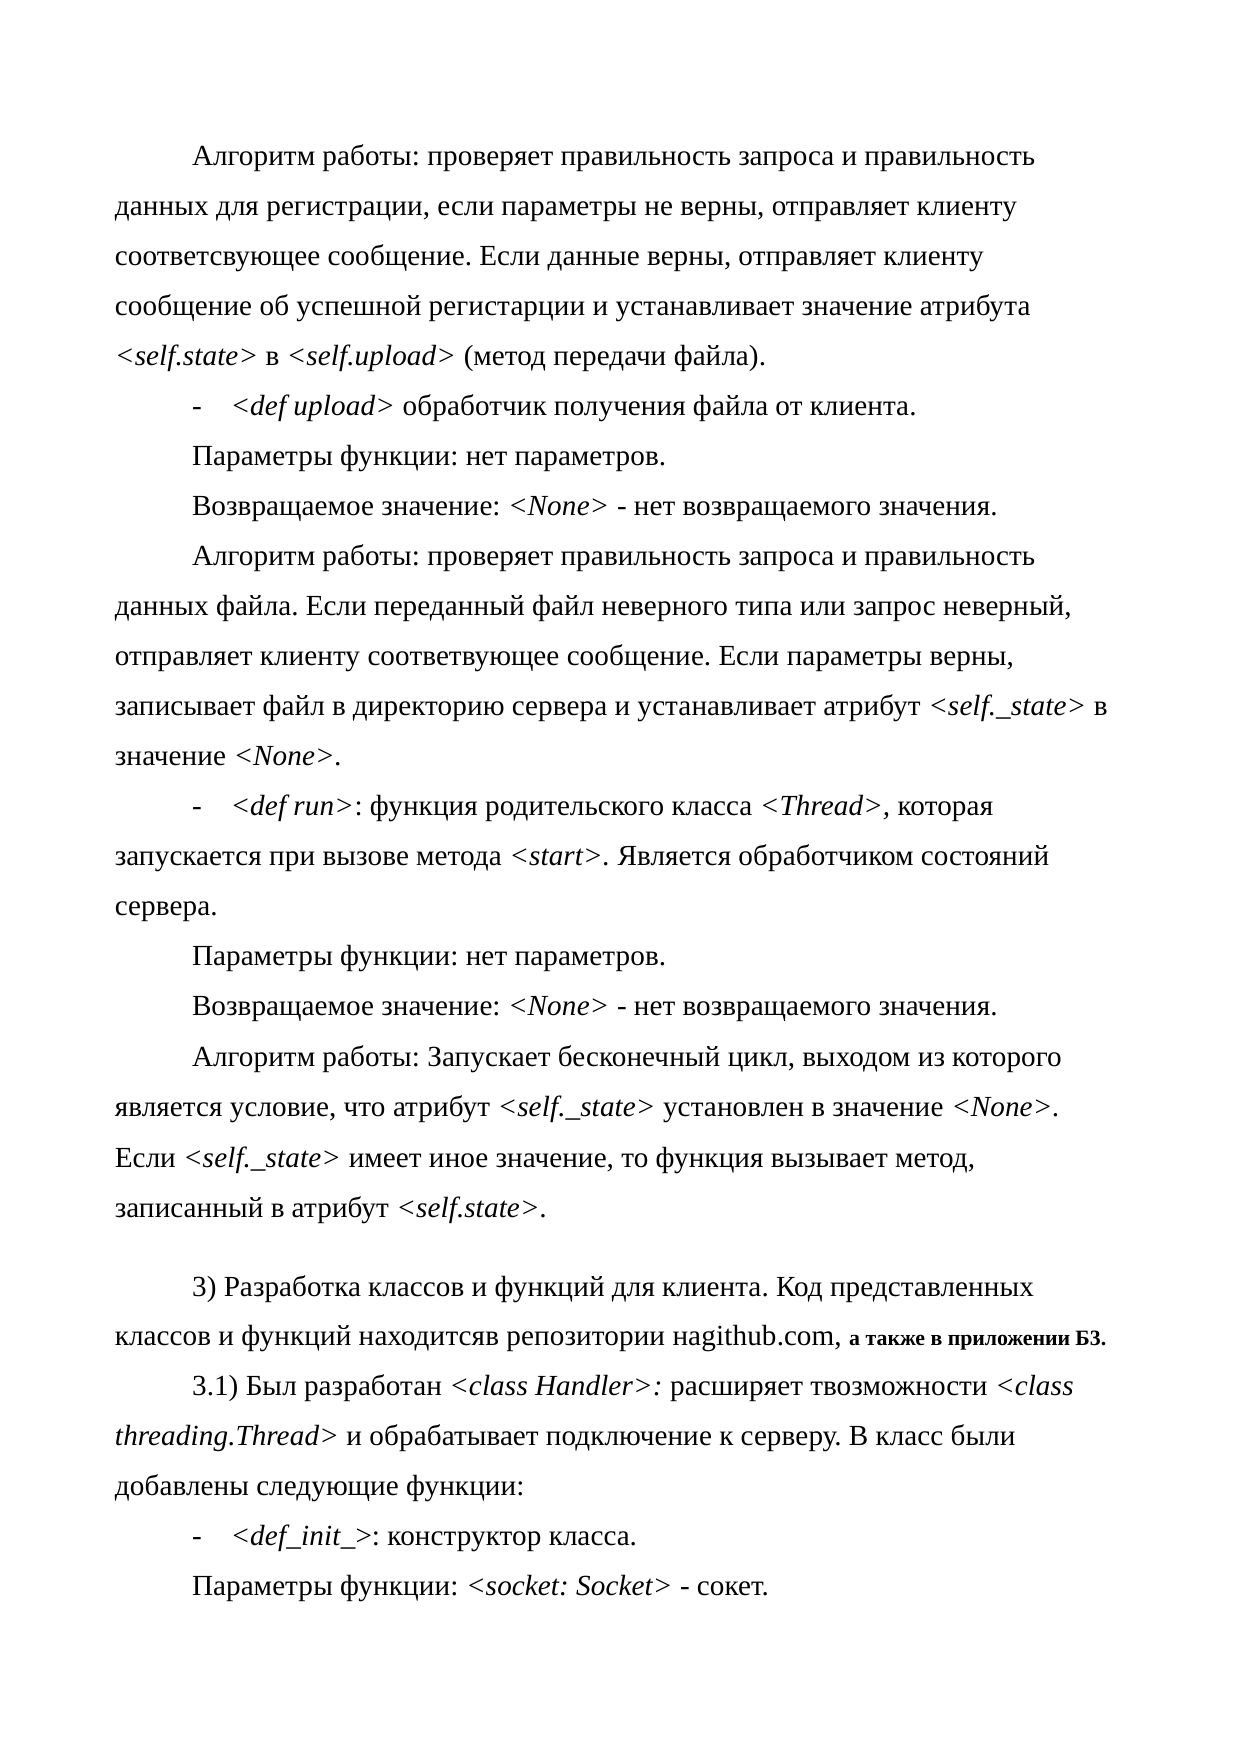

Алгоритм работы: проверяет правильность запроса и правильность данных для регистрации, если параметры не верны, отправляет клиенту соответсвующее сообщение. Если данные верны, отправляет клиенту сообщение об успешной регистарции и устанавливает значение атрибута <self.state> в <self.upload> (метод передачи файла).
- <def upload> обработчик получения файла от клиента.
Параметры функции: нет параметров.
Возвращаемое значение: <None> - нет возвращаемого значения.
Алгоритм работы: проверяет правильность запроса и правильность данных файла. Если переданный файл неверного типа или запрос неверный, отправляет клиенту соответвующее сообщение. Если параметры верны, записывает файл в директорию сервера и устанавливает атрибут <self._state> в значение <None>.
- <def run>: функция родительского класса <Thread>, которая запускается при вызове метода <start>. Является обработчиком состояний сервера.
Параметры функции: нет параметров.
Возвращаемое значение: <None> - нет возвращаемого значения.
Алгоритм работы: Запускает бесконечный цикл, выходом из которого является условие, что атрибут <self._state> установлен в значение <None>.
Если <self._state> имеет иное значение, то функция вызывает метод, записанный в атрибут <self.state>.
3) Разработка классов и функций для клиента. Код представленных классов и функций находитсяв репозитории наgithub.com, а также в приложении Б3.
3.1) Был разработан <class Handler>: расширяет твозможности <class threading.Thread> и обрабатывает подключение к серверу. В класс были добавлены следующие функции:
- <def_init_>: конструктор класса.
Параметры функции: <socket: Socket> - сокет.